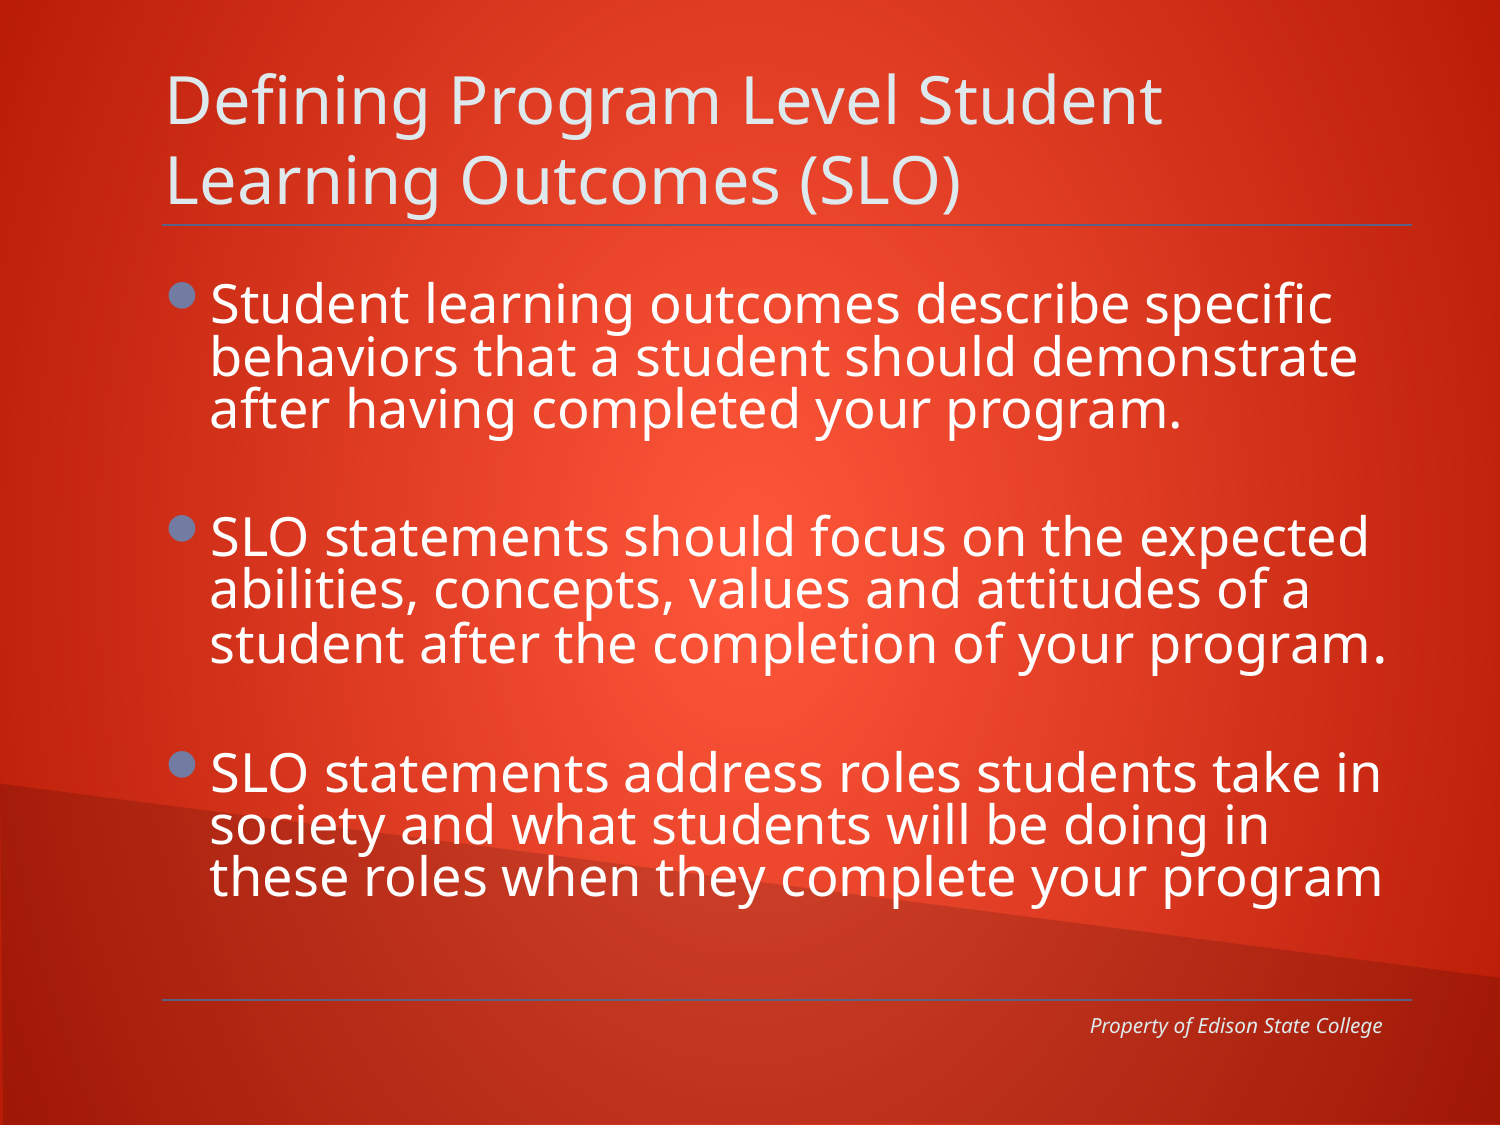

# Defining Program Level Student Learning Outcomes (SLO)
Student learning outcomes describe specific behaviors that a student should demonstrate after having completed your program.
SLO statements should focus on the expected abilities, concepts, values and attitudes of a student after the completion of your program.
SLO statements address roles students take in society and what students will be doing in these roles when they complete your program
Property of Edison State College